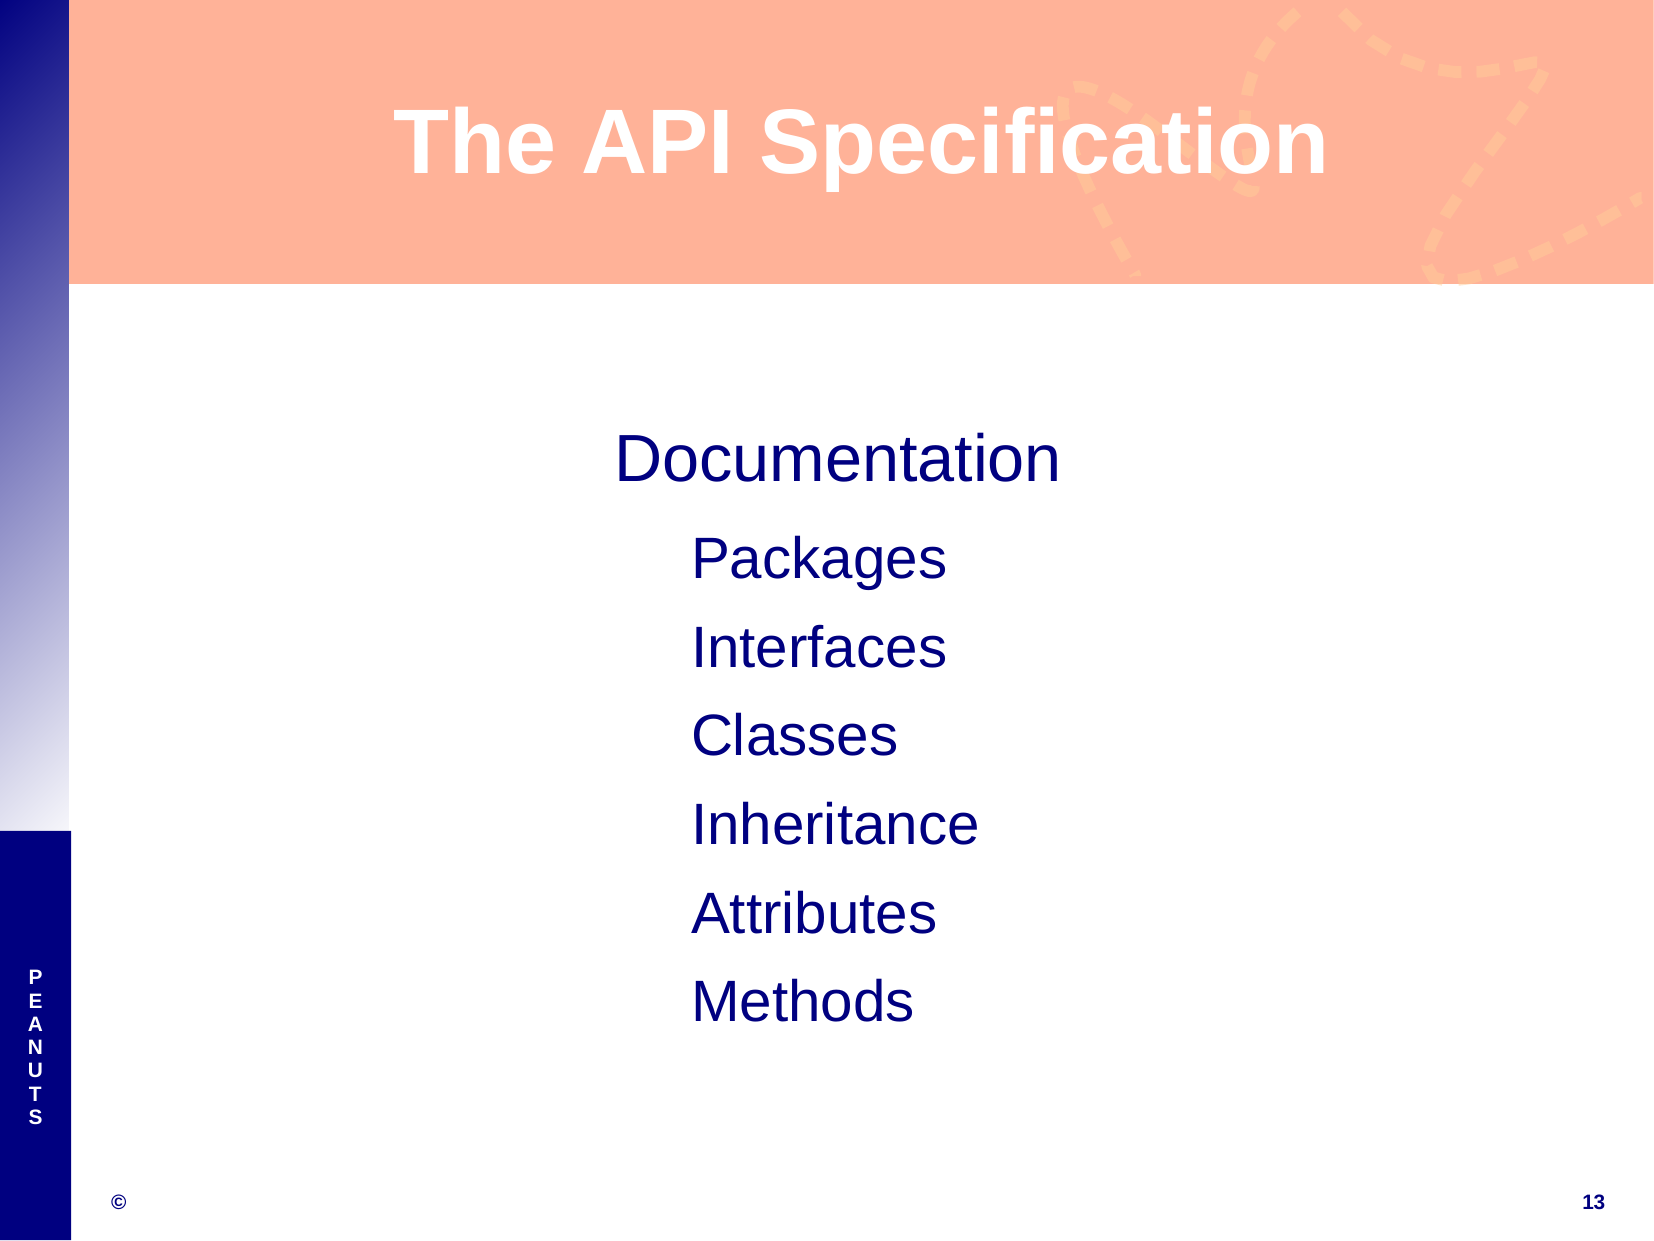

The API Specification
# Documentation
Packages
Interfaces
Classes
Inheritance
Attributes
Methods
P
E
A
N
U
T
S